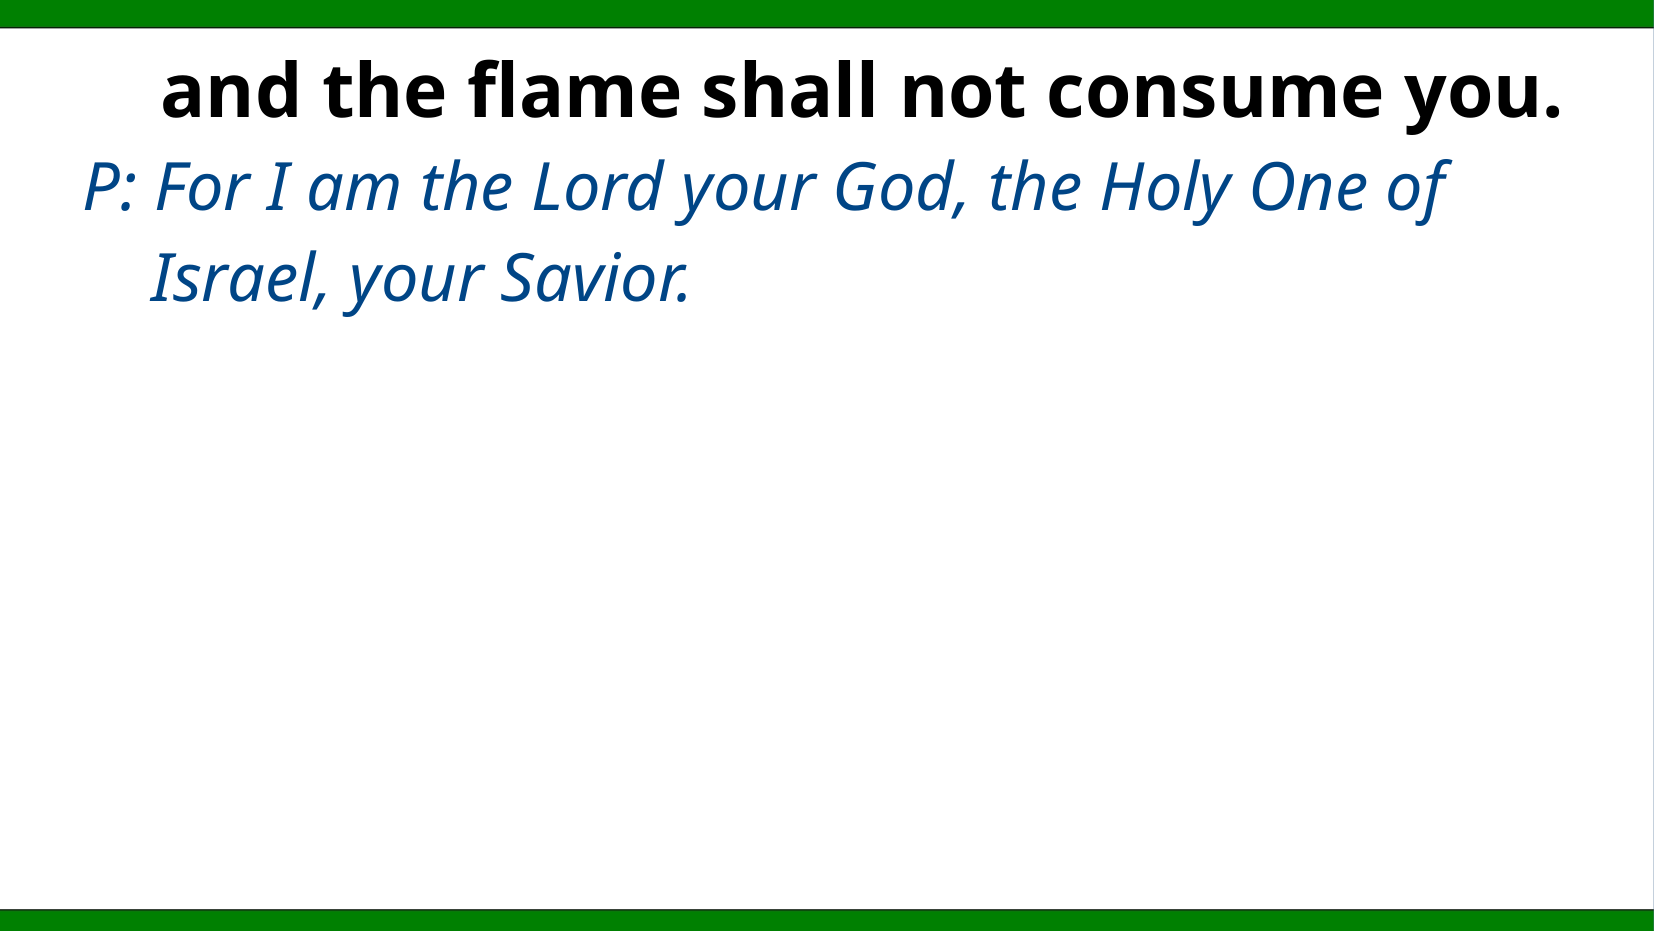

# and the flame shall not consume you. P: For I am the Lord your God, the Holy One of Israel, your Savior.